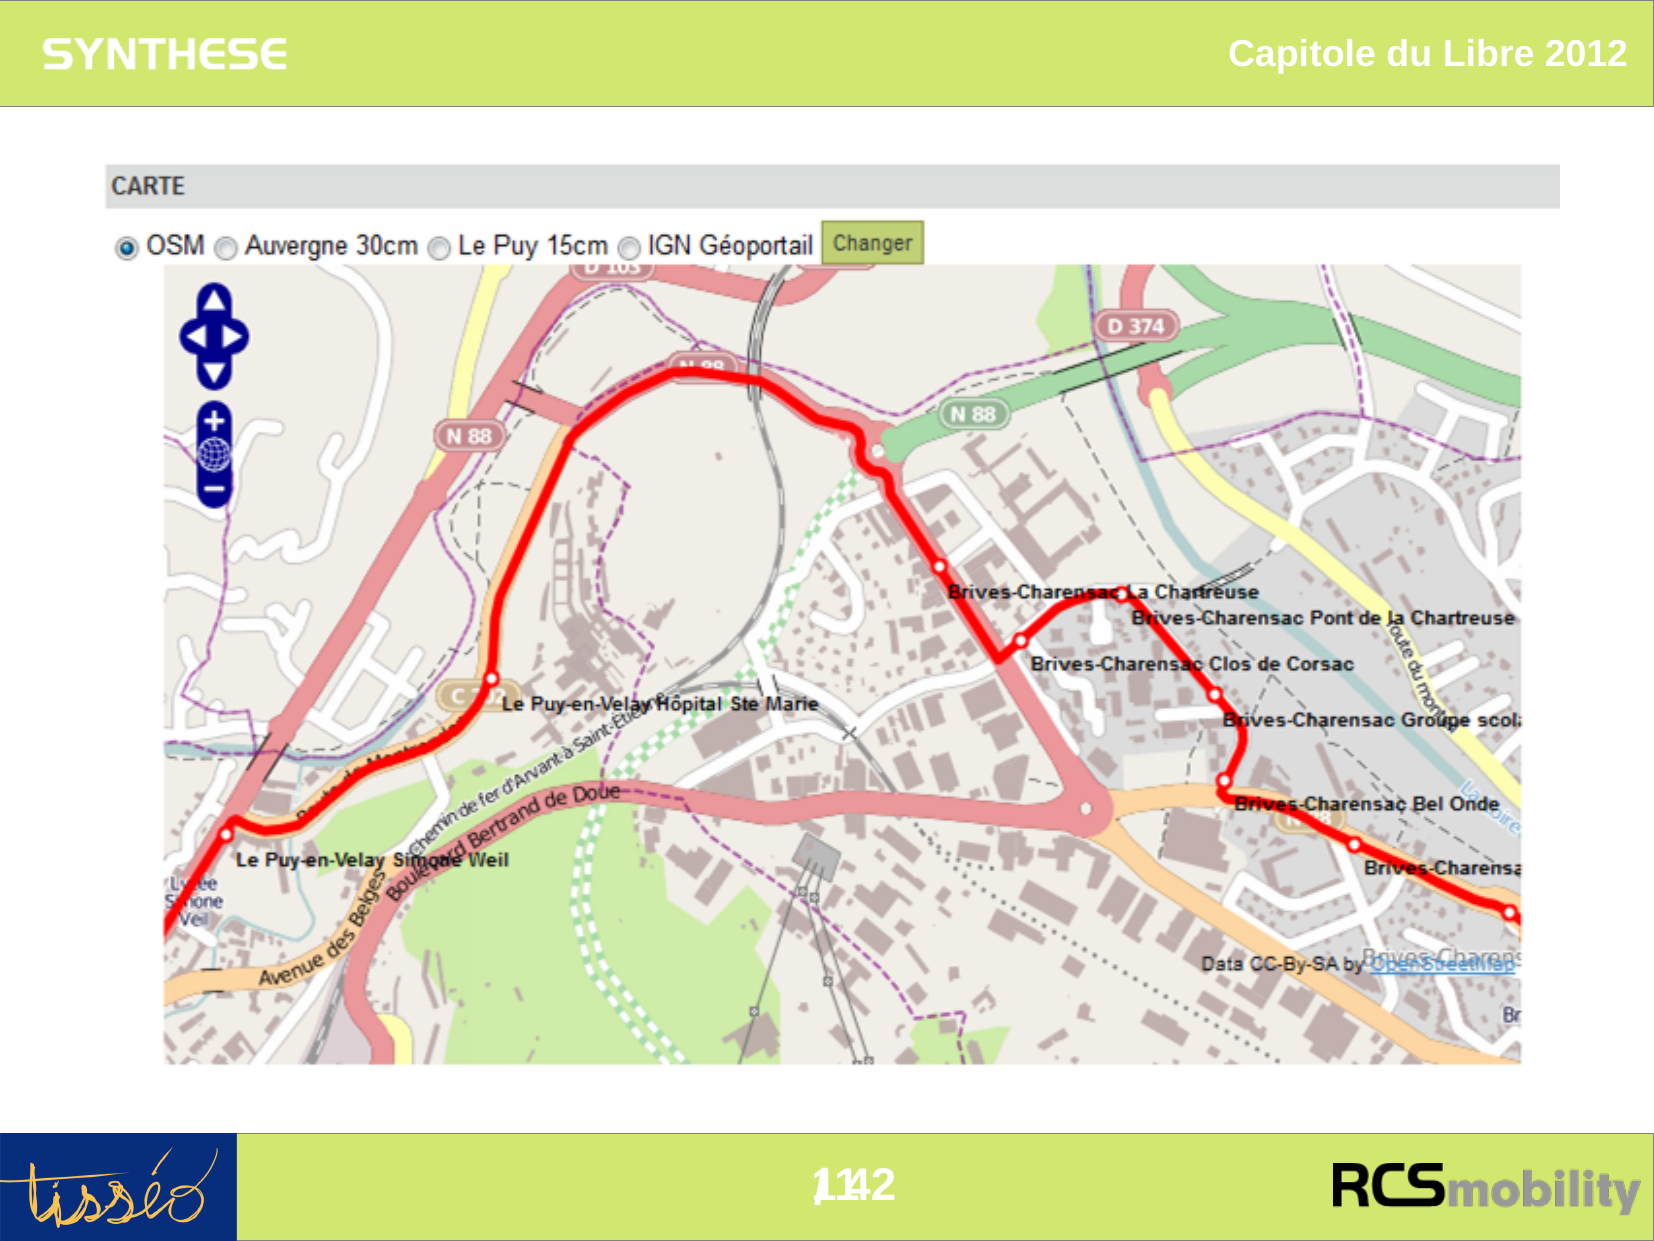

Capitole du Libre 2012
#
11
/
42